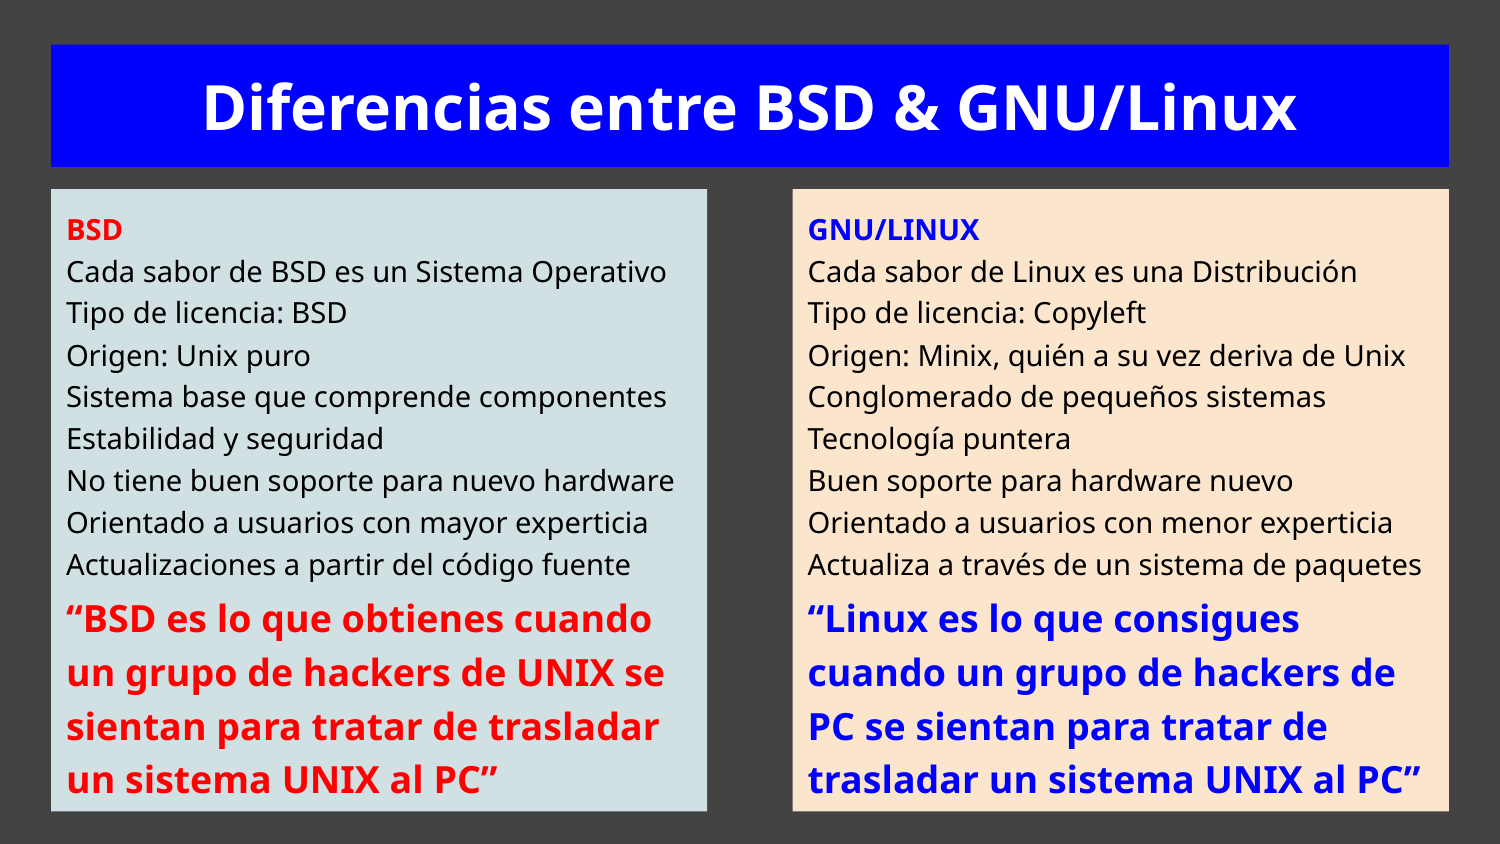

# Diferencias entre BSD & GNU/Linux
BSD
Cada sabor de BSD es un Sistema Operativo
Tipo de licencia: BSD
Origen: Unix puro
Sistema base que comprende componentes
Estabilidad y seguridad
No tiene buen soporte para nuevo hardware
Orientado a usuarios con mayor experticia
Actualizaciones a partir del código fuente
“BSD es lo que obtienes cuando un grupo de hackers de UNIX se sientan para tratar de trasladar un sistema UNIX al PC”
GNU/LINUX
Cada sabor de Linux es una Distribución
Tipo de licencia: Copyleft
Origen: Minix, quién a su vez deriva de Unix
Conglomerado de pequeños sistemas
Tecnología puntera
Buen soporte para hardware nuevo
Orientado a usuarios con menor experticia
Actualiza a través de un sistema de paquetes
“Linux es lo que consigues cuando un grupo de hackers de PC se sientan para tratar de trasladar un sistema UNIX al PC”